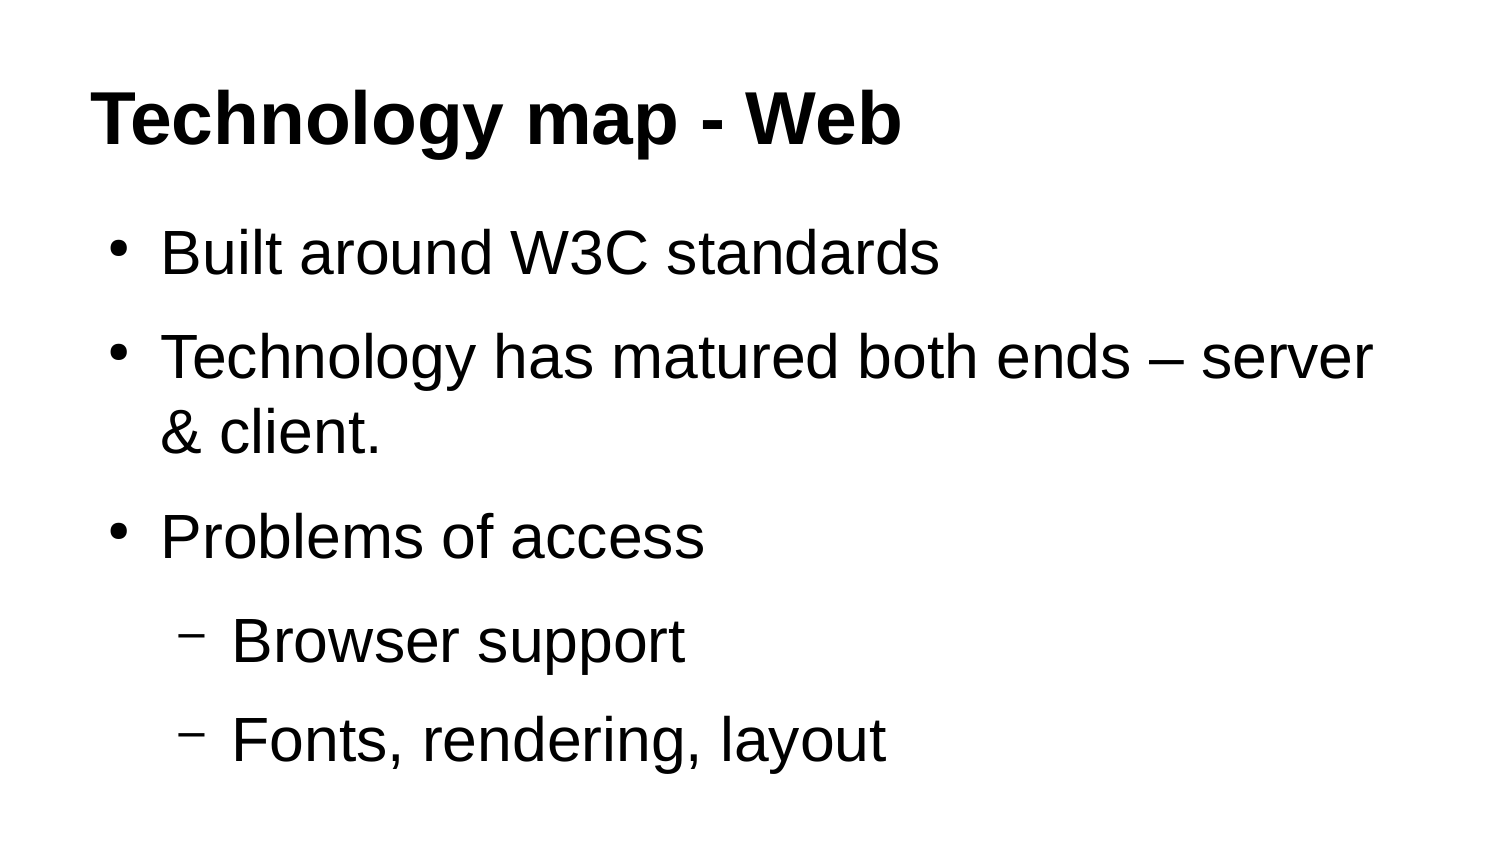

# Technology map - Web
Built around W3C standards
Technology has matured both ends – server & client.
Problems of access
Browser support
Fonts, rendering, layout